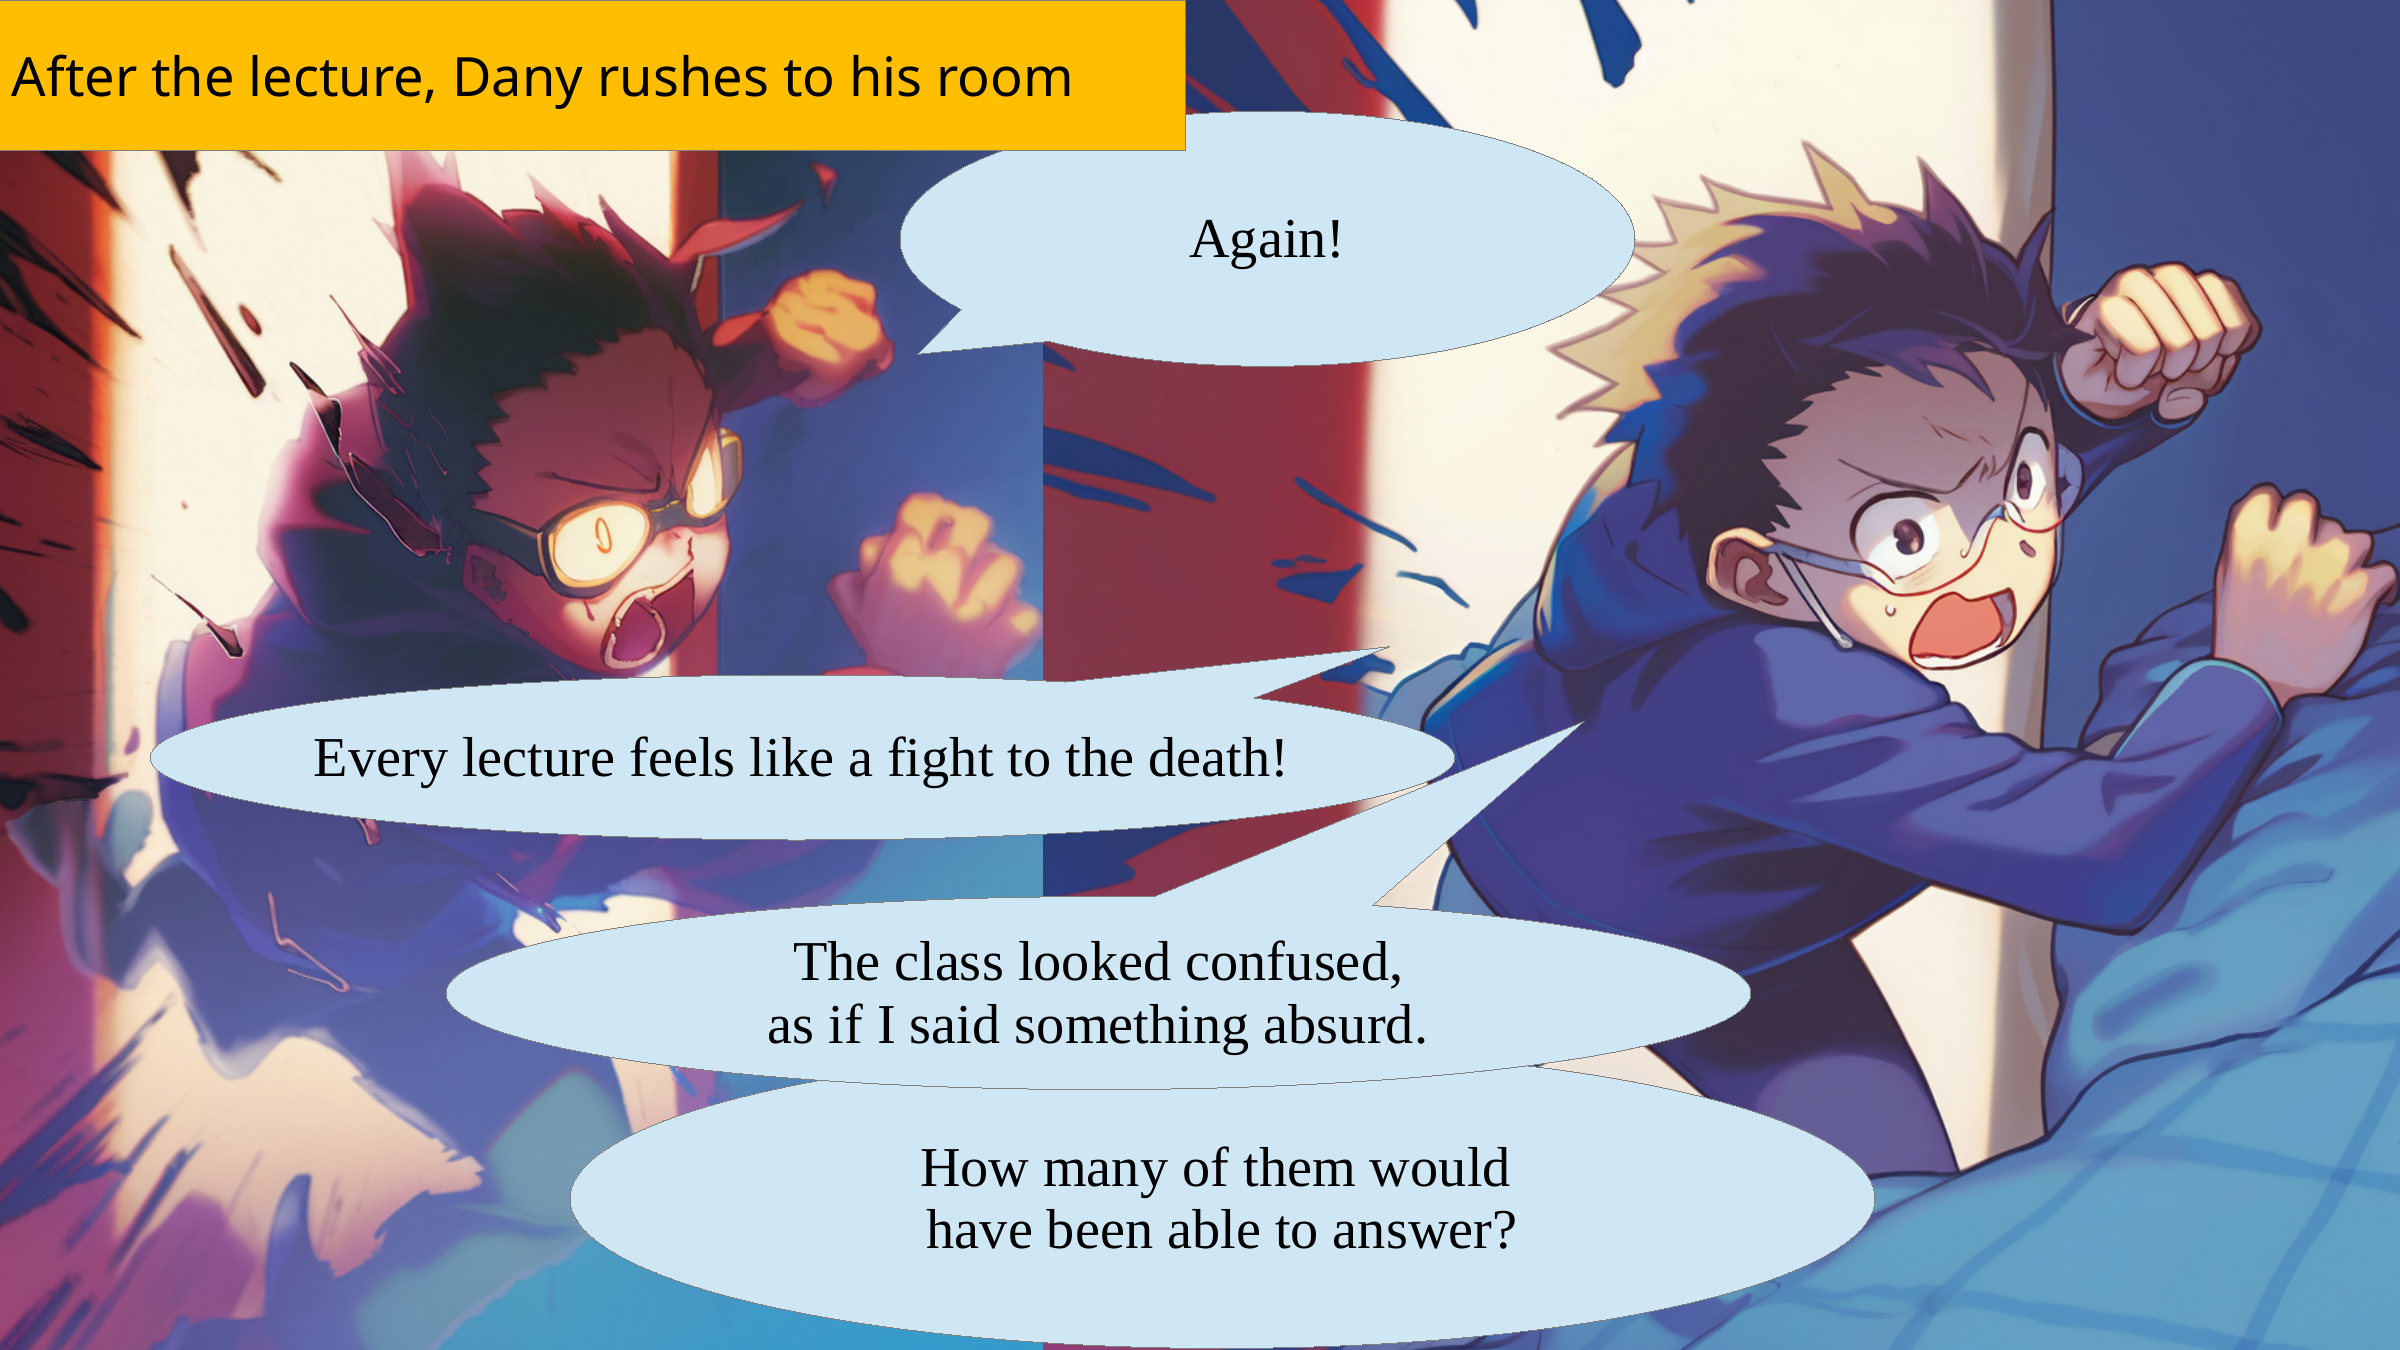

After the lecture, Dany rushes to his room
Again!
Every lecture feels like a fight to the death!
The class looked confused,
as if I said something absurd.
How many of them would
have been able to answer?